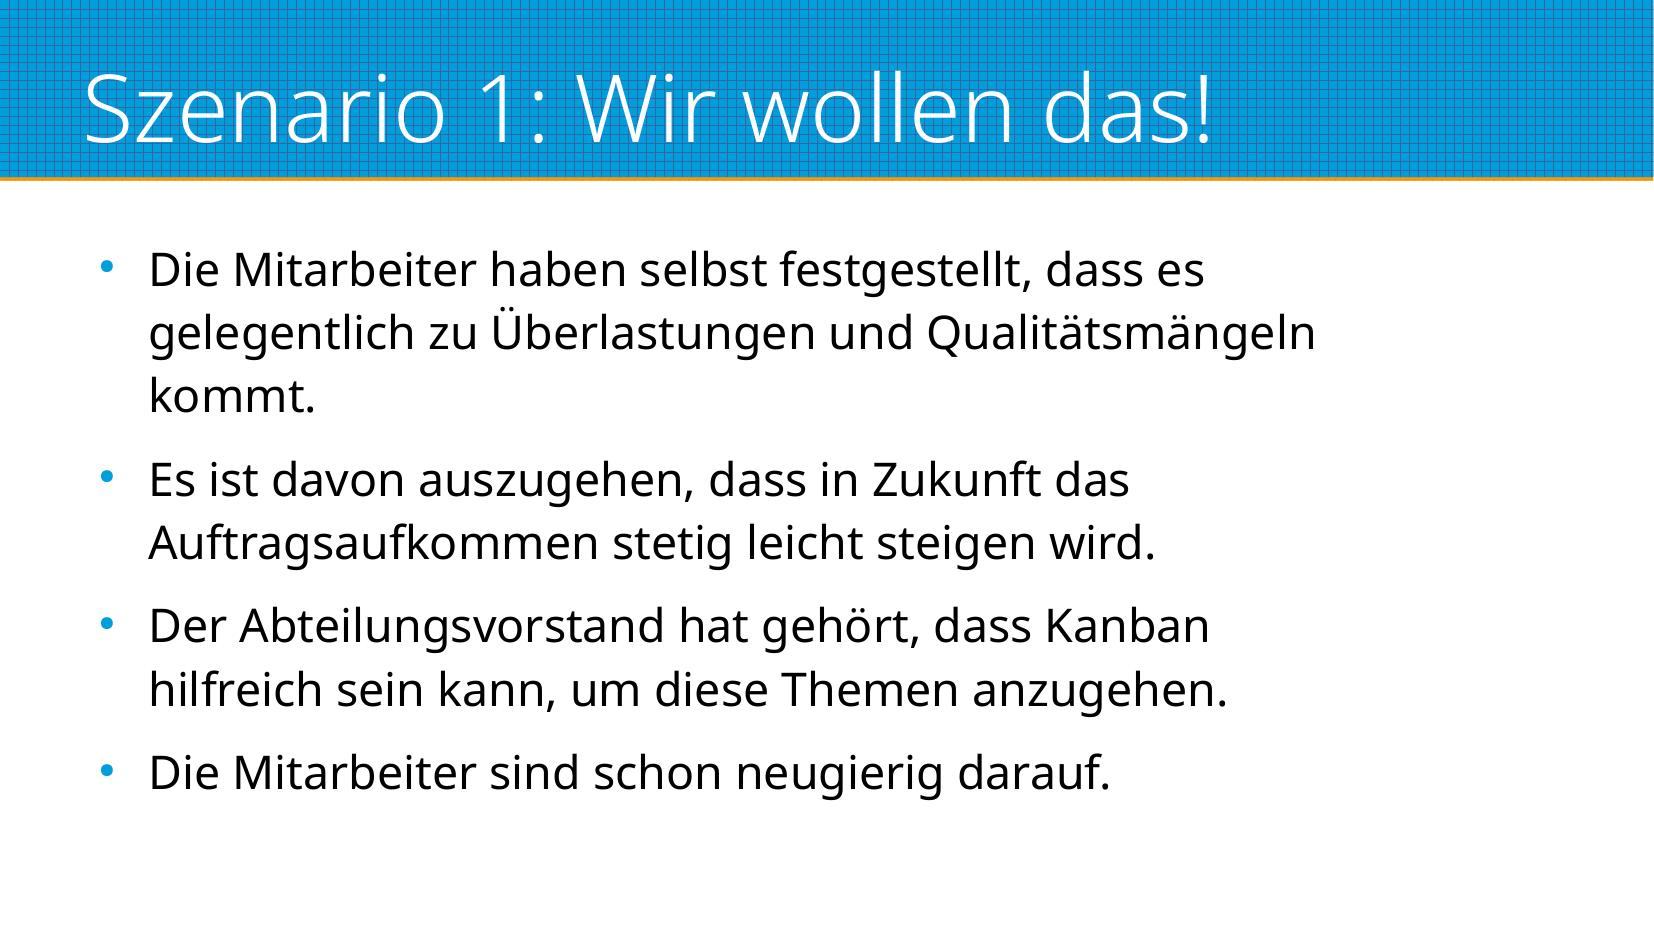

# Szenario 1: Wir wollen das!
Die Mitarbeiter haben selbst festgestellt, dass es gelegentlich zu Überlastungen und Qualitätsmängeln kommt.
Es ist davon auszugehen, dass in Zukunft das Auftragsaufkommen stetig leicht steigen wird.
Der Abteilungsvorstand hat gehört, dass Kanban hilfreich sein kann, um diese Themen anzugehen.
Die Mitarbeiter sind schon neugierig darauf.